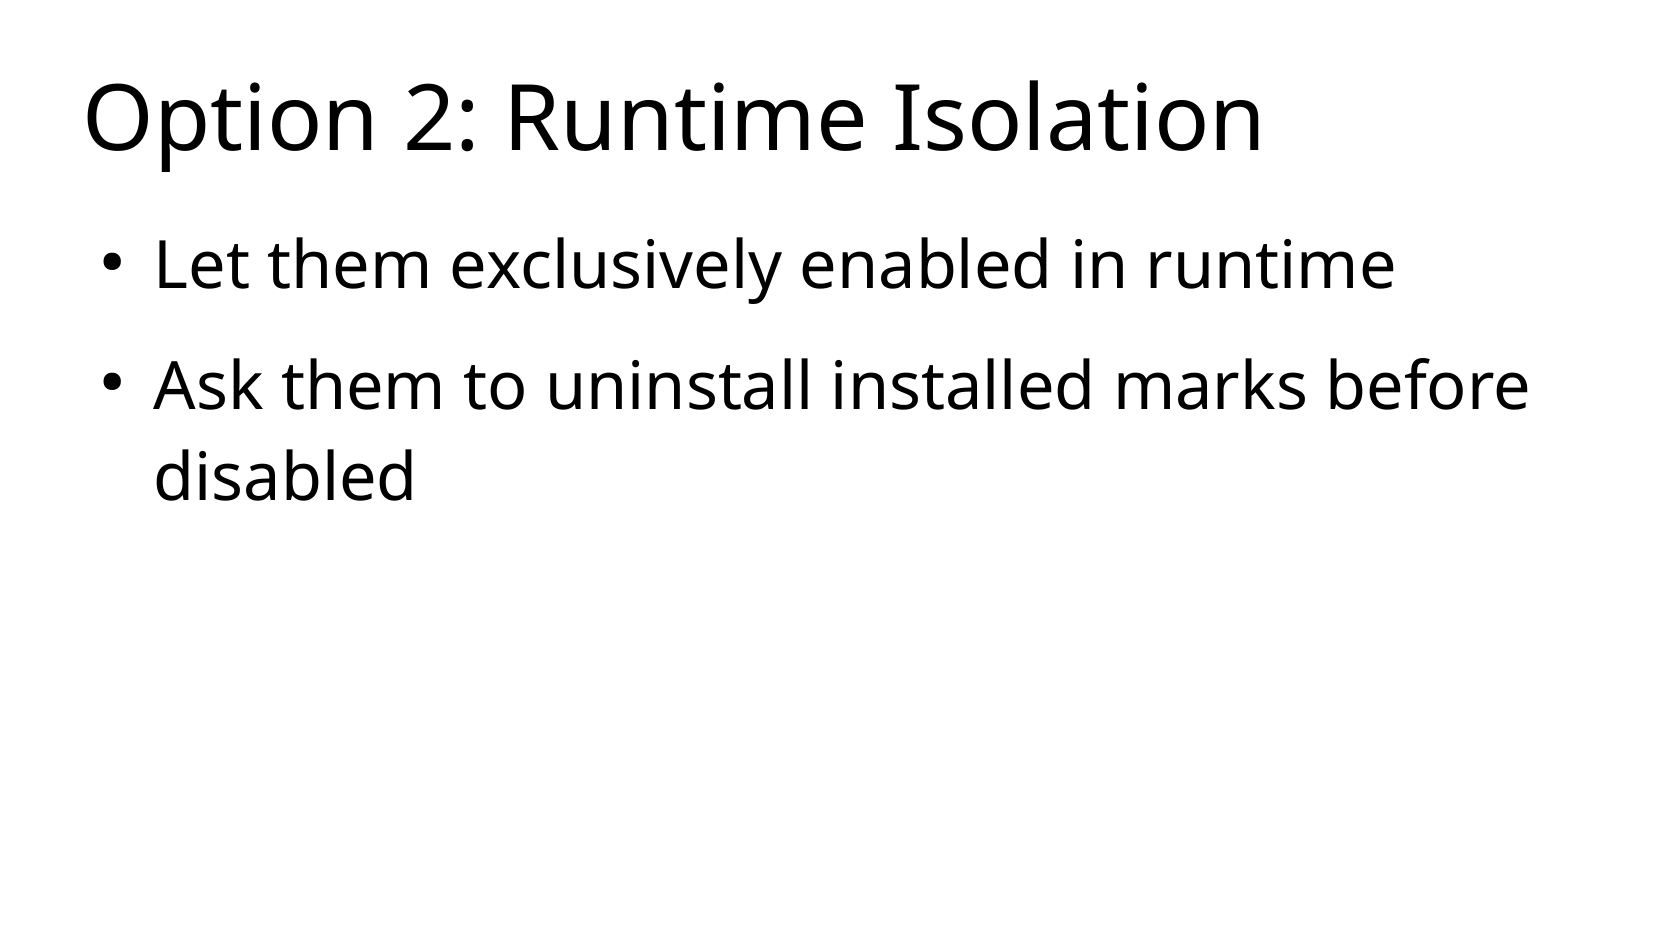

# Option 2: Runtime Isolation
Let them exclusively enabled in runtime
Ask them to uninstall installed marks before disabled